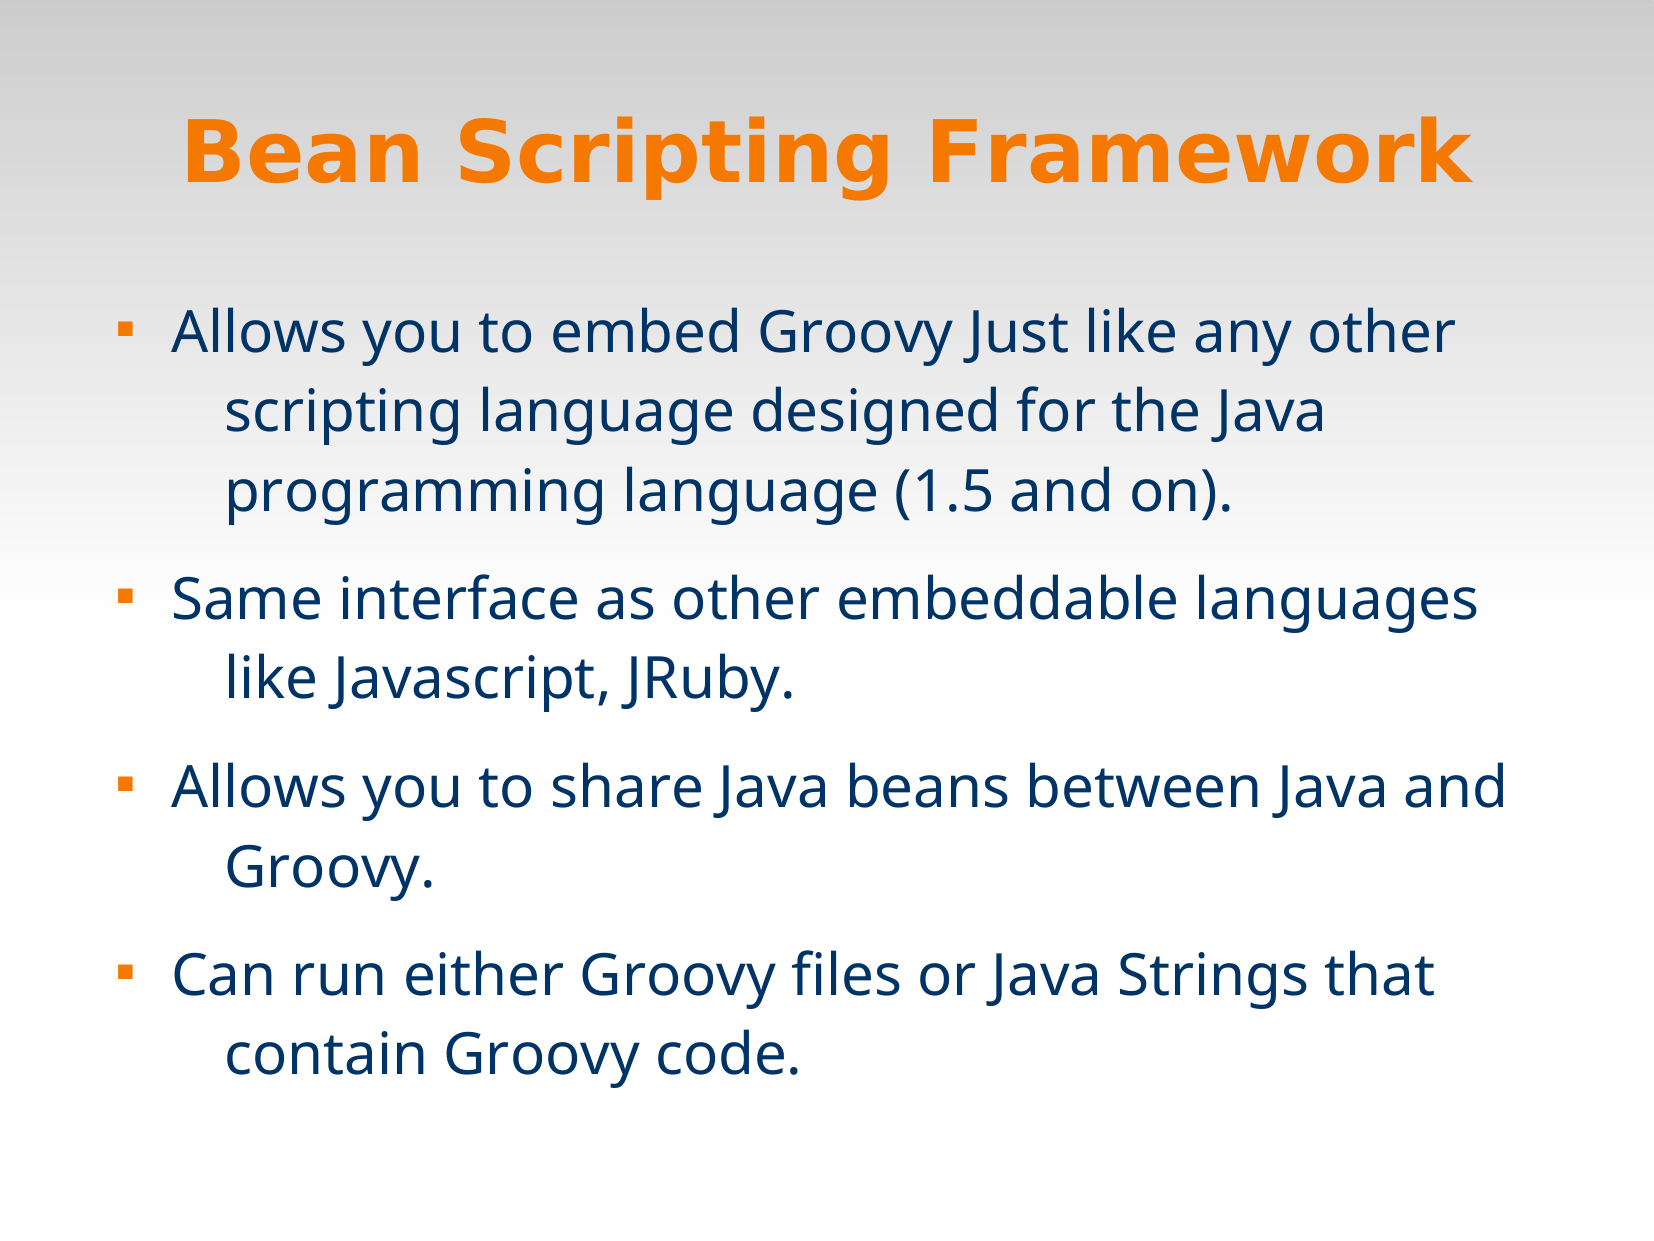

# Bean Scripting Framework
Allows you to embed Groovy Just like any other scripting language designed for the Java programming language (1.5 and on).
Same interface as other embeddable languages like Javascript, JRuby.
Allows you to share Java beans between Java and Groovy.
Can run either Groovy files or Java Strings that contain Groovy code.